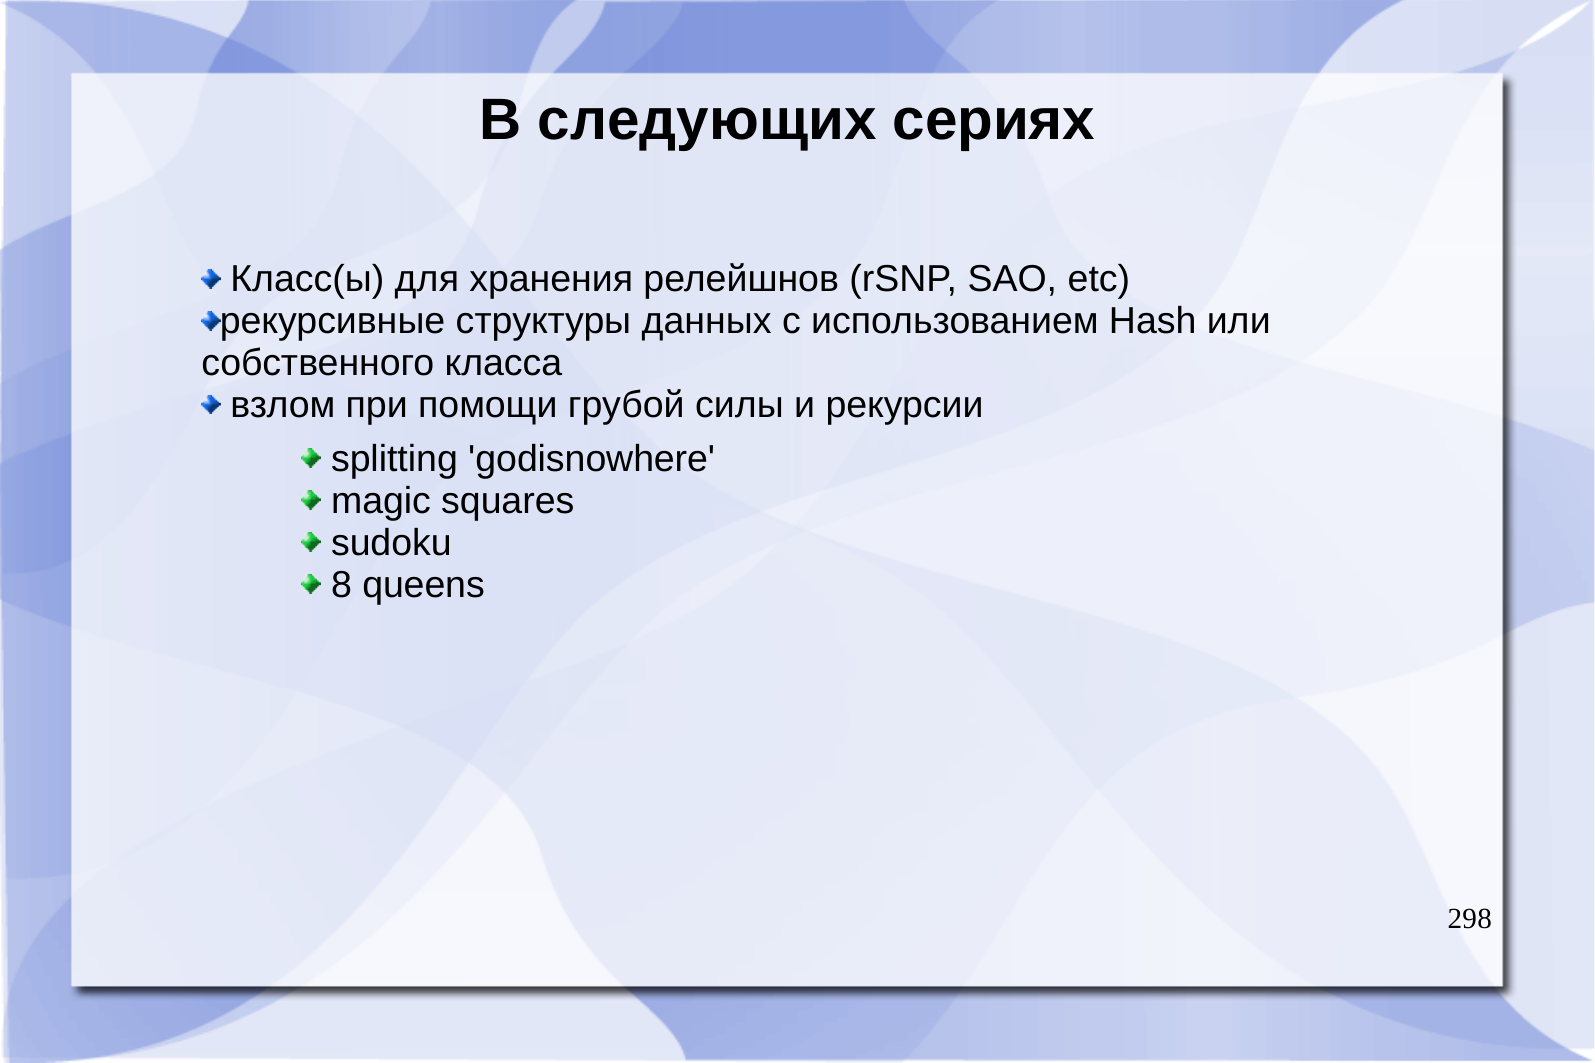

# В следующих сериях
 Класс(ы) для хранения релейшнов (rSNP, SAO, etc)
рекурсивные структуры данных с использованием Hash или собственного класса
 взлом при помощи грубой силы и рекурсии
 splitting 'godisnowhere'
 magic squares
 sudoku
 8 queens
298